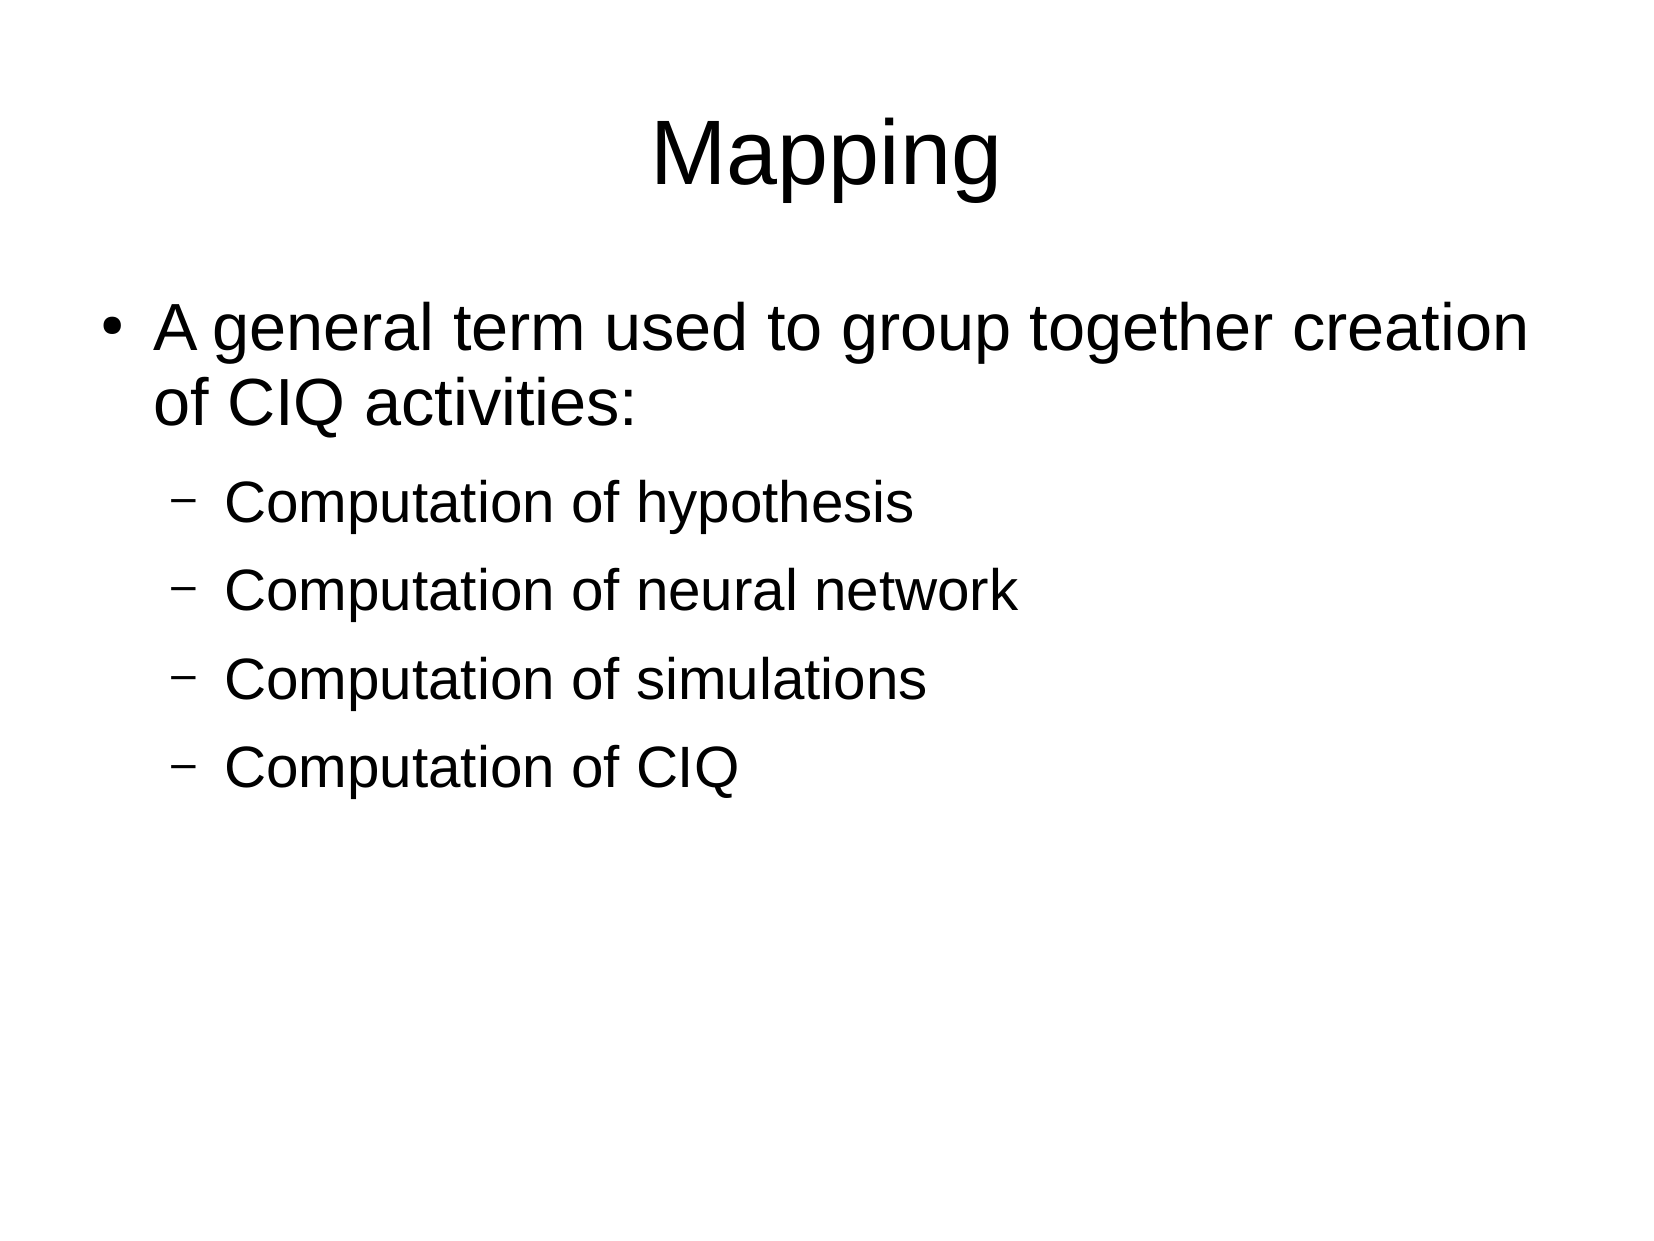

# Mapping
A general term used to group together creation of CIQ activities:
Computation of hypothesis
Computation of neural network
Computation of simulations
Computation of CIQ